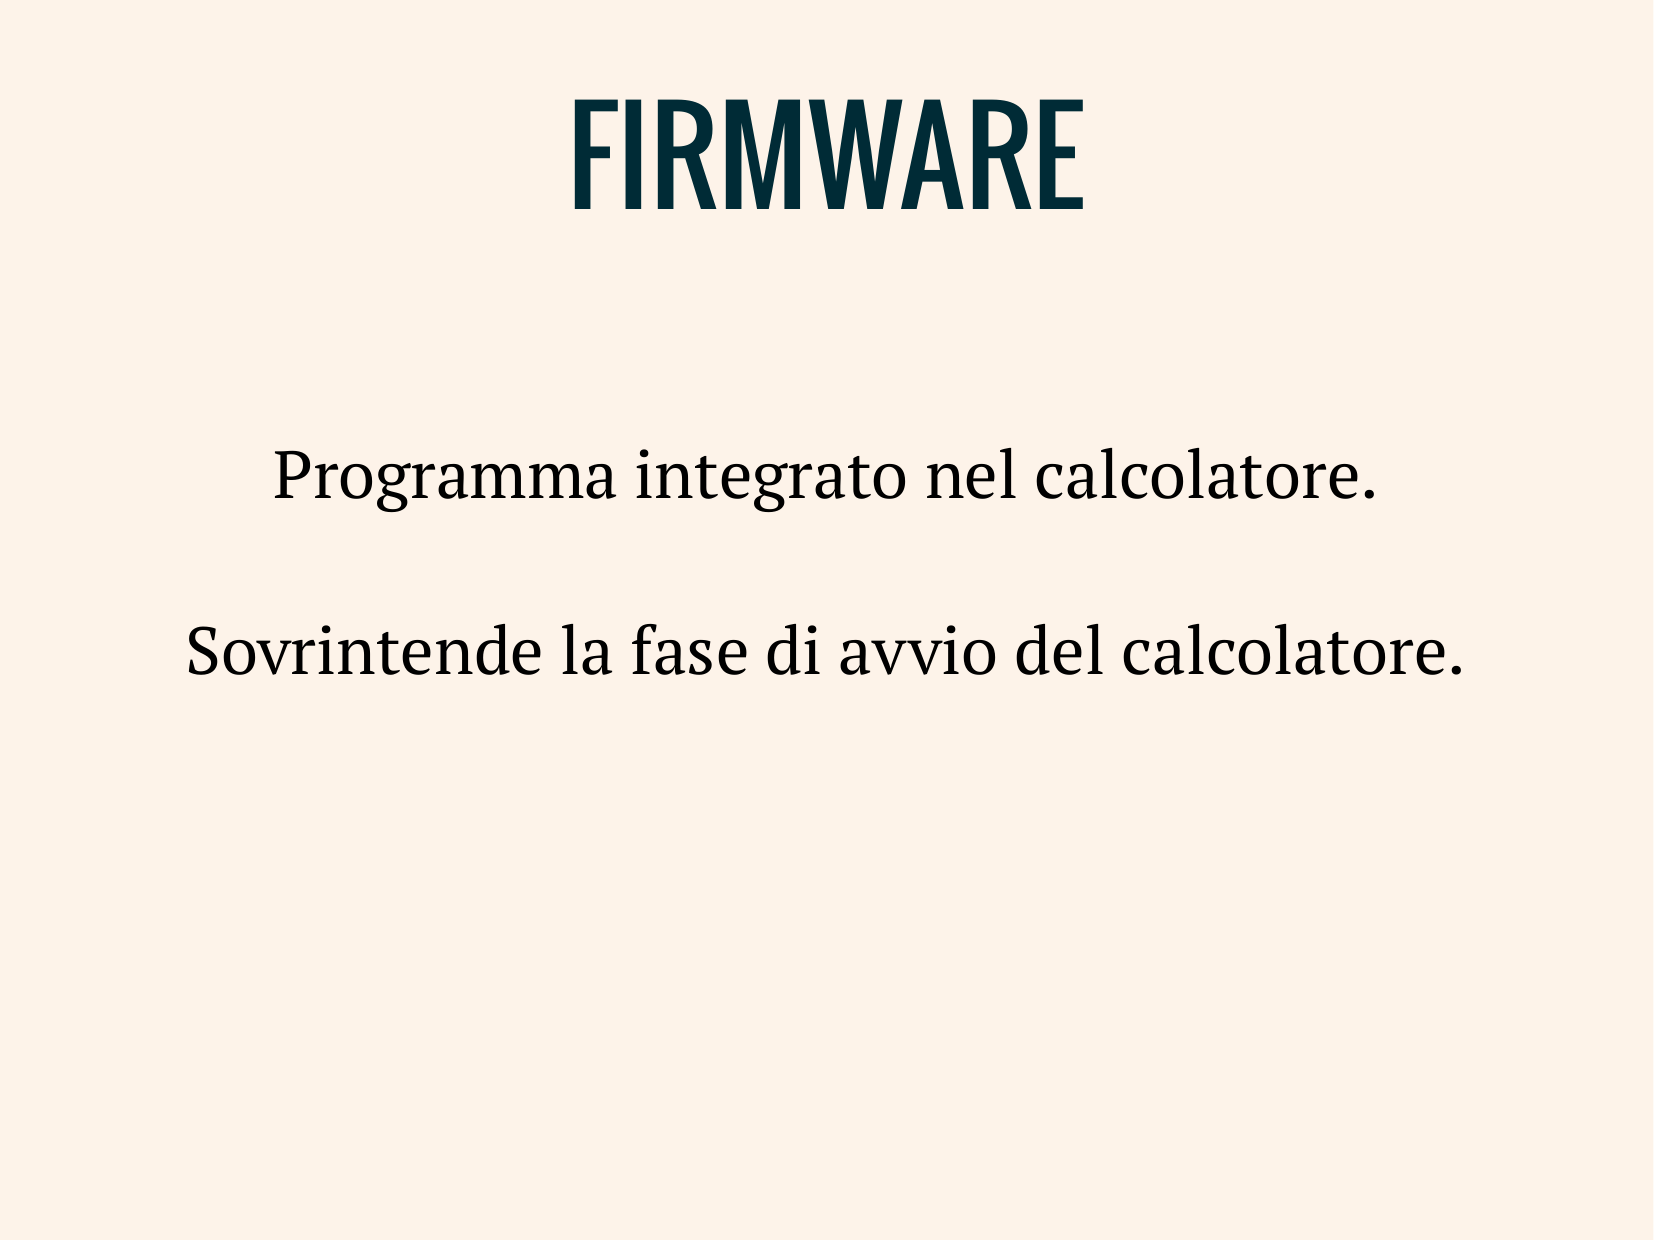

# Firmware
Programma integrato nel calcolatore.
Sovrintende la fase di avvio del calcolatore.